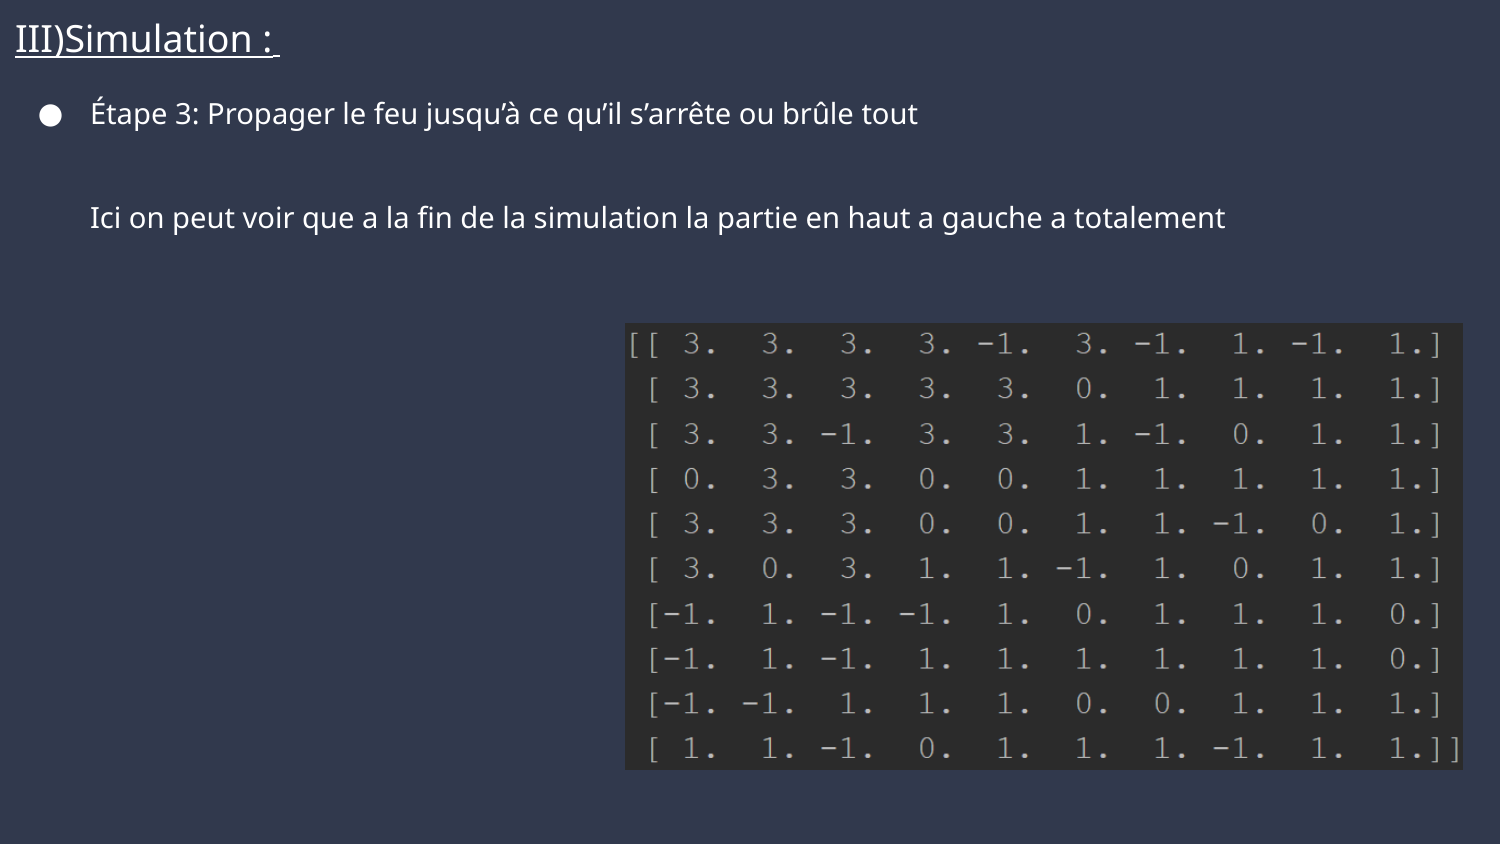

III)Simulation :
Étape 3: Propager le feu jusqu’à ce qu’il s’arrête ou brûle tout
Ici on peut voir que a la fin de la simulation la partie en haut a gauche a totalement
#